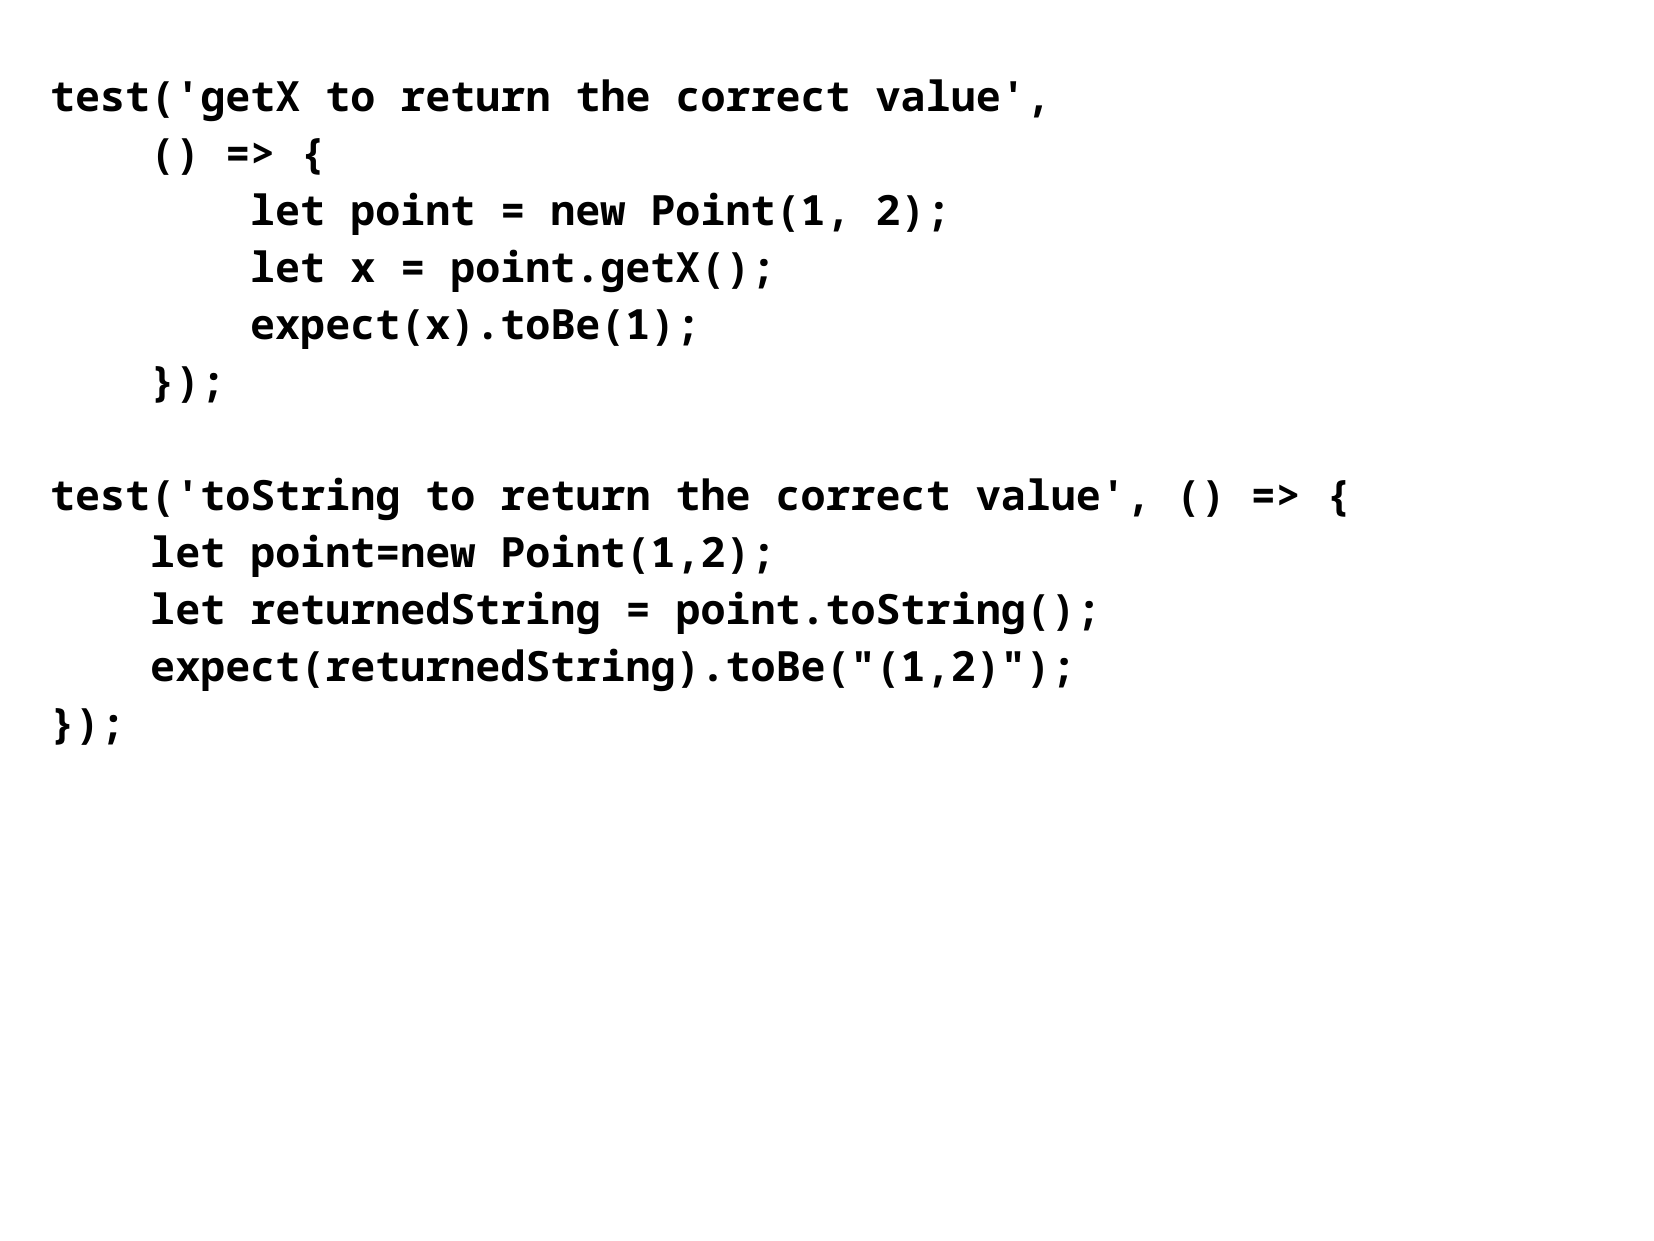

test('getX to return the correct value',
 () => {
 let point = new Point(1, 2);
 let x = point.getX();
 expect(x).toBe(1);
 });
test('toString to return the correct value', () => {
 let point=new Point(1,2);
 let returnedString = point.toString();
 expect(returnedString).toBe("(1,2)");
});